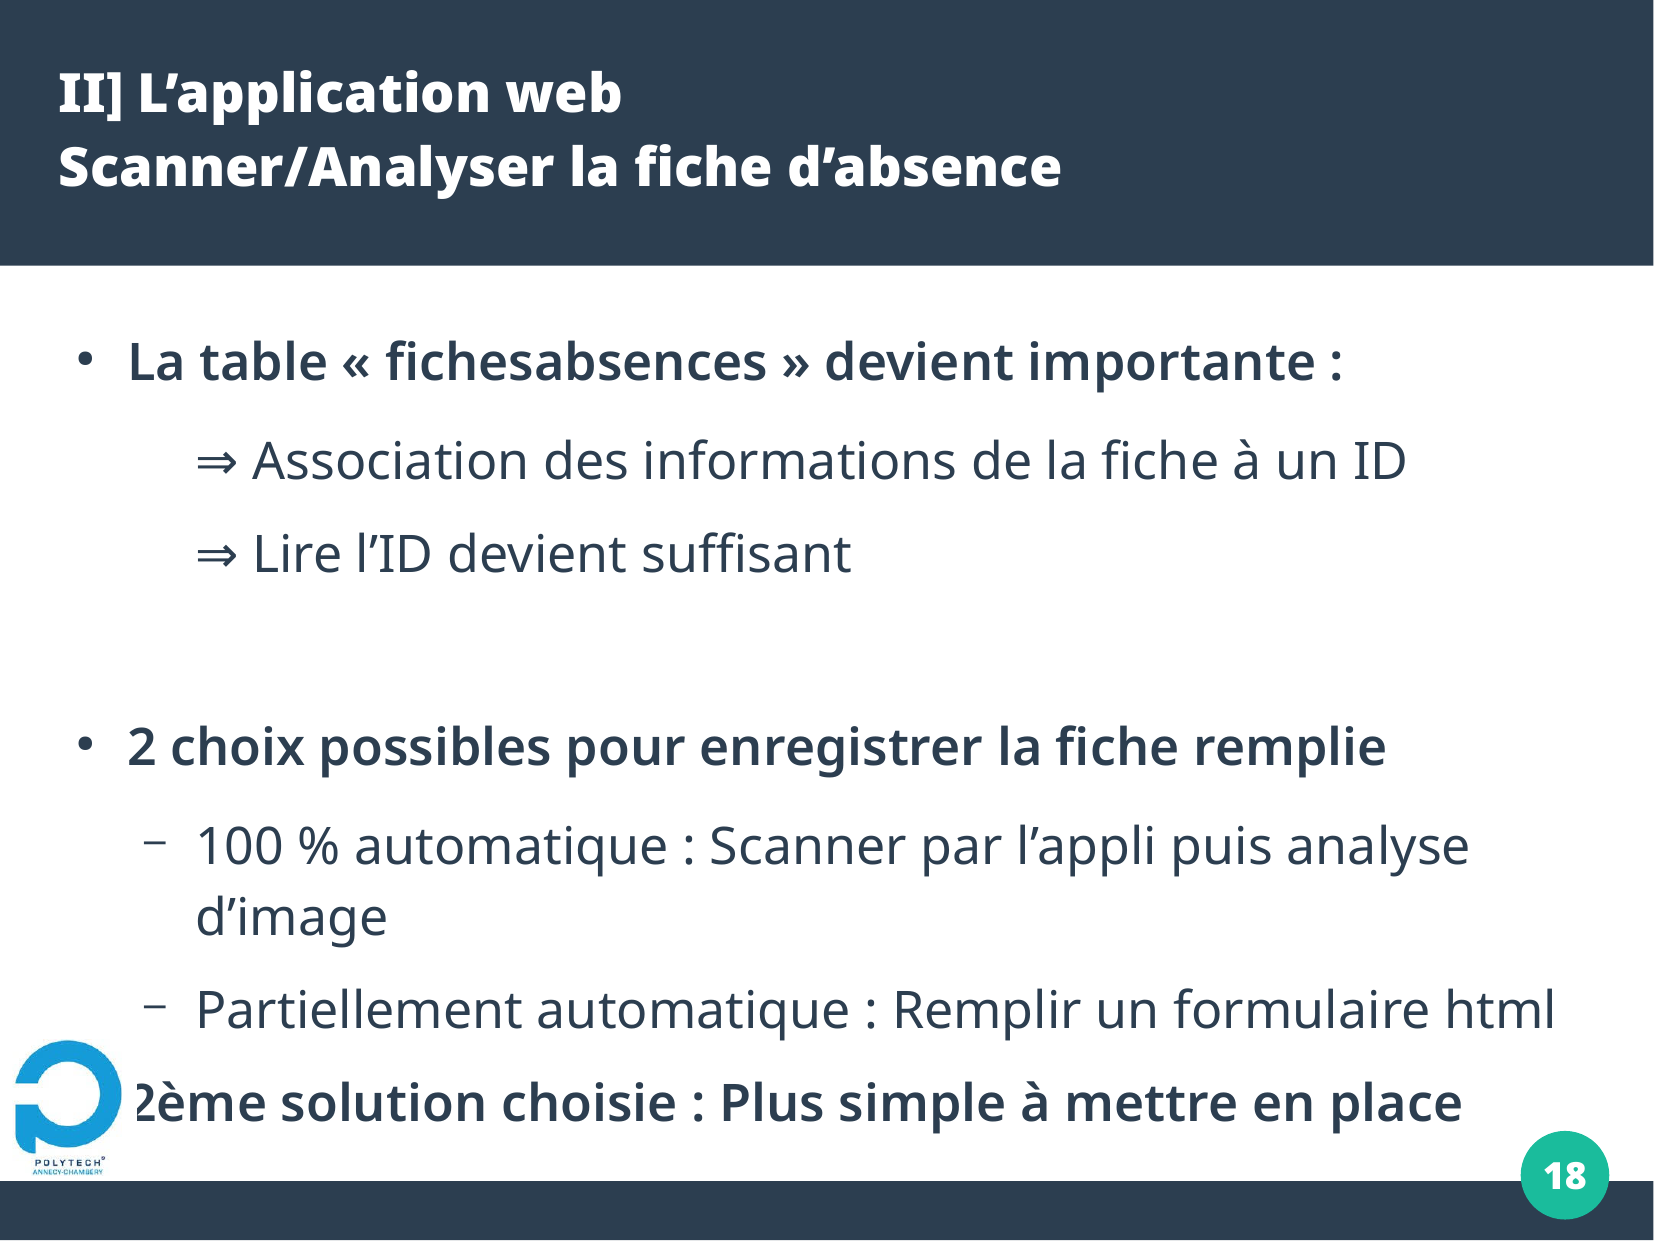

# II] L’application web Scanner/Analyser la fiche d’absence
La table « fichesabsences » devient importante :
⇒ Association des informations de la fiche à un ID
⇒ Lire l’ID devient suffisant
2 choix possibles pour enregistrer la fiche remplie
100 % automatique : Scanner par l’appli puis analyse d’image
Partiellement automatique : Remplir un formulaire html
2ème solution choisie : Plus simple à mettre en place
18